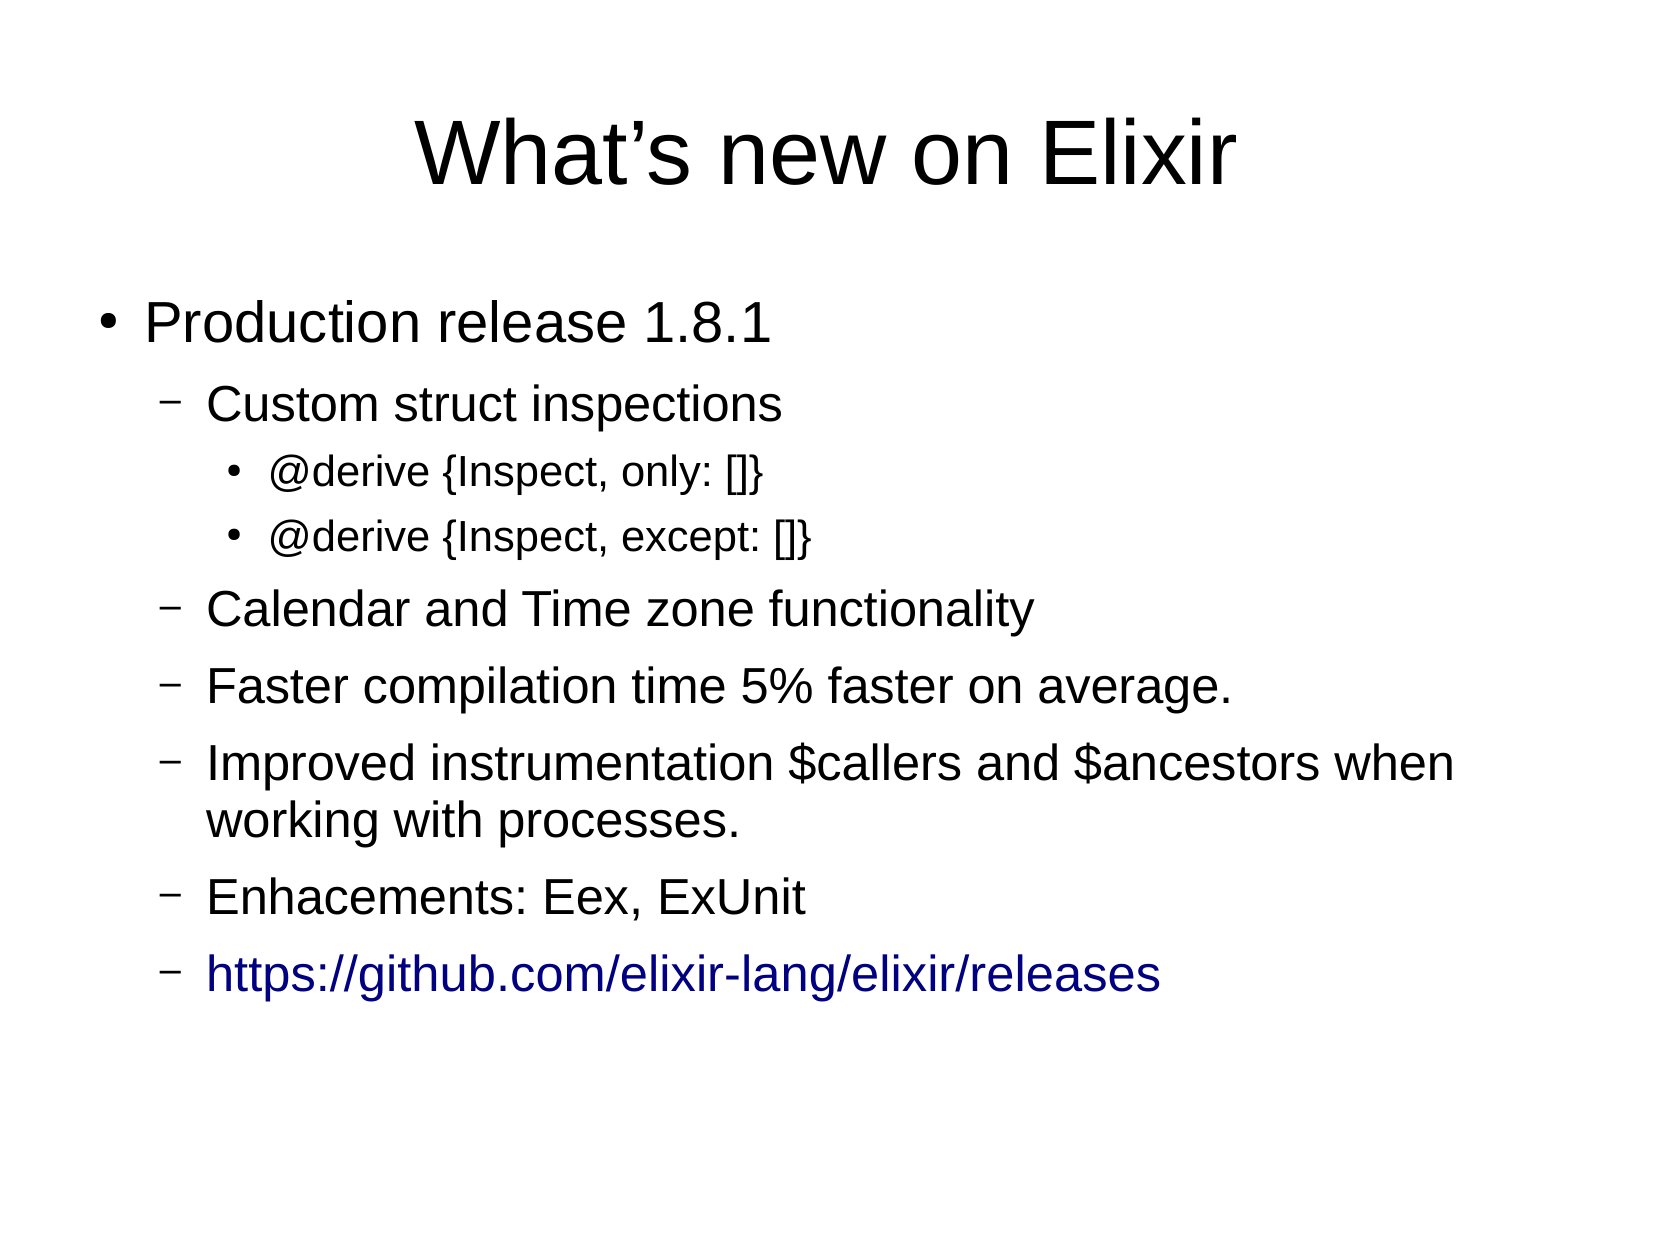

# What’s new on Elixir
Production release 1.8.1
Custom struct inspections
@derive {Inspect, only: []}
@derive {Inspect, except: []}
Calendar and Time zone functionality
Faster compilation time 5% faster on average.
Improved instrumentation $callers and $ancestors when working with processes.
Enhacements: Eex, ExUnit
https://github.com/elixir-lang/elixir/releases